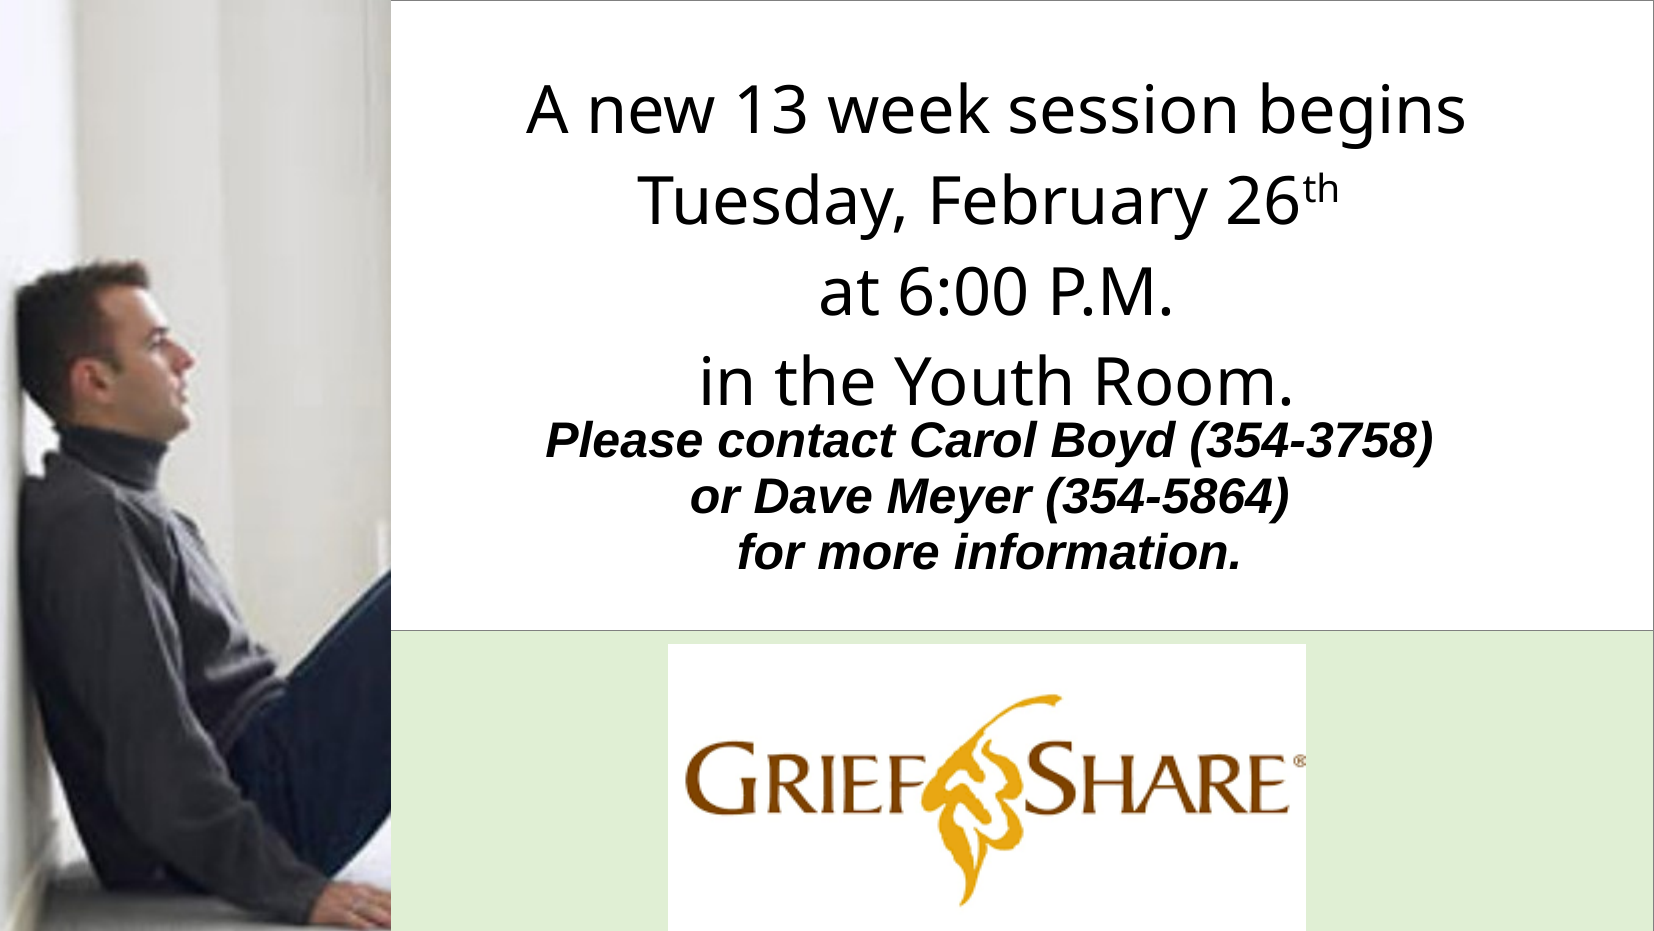

A new 13 week session begins
Tuesday, February 26th
at 6:00 P.M.
in the Youth Room.
Please contact Carol Boyd (354-3758)
or Dave Meyer (354-5864)
for more information.
7